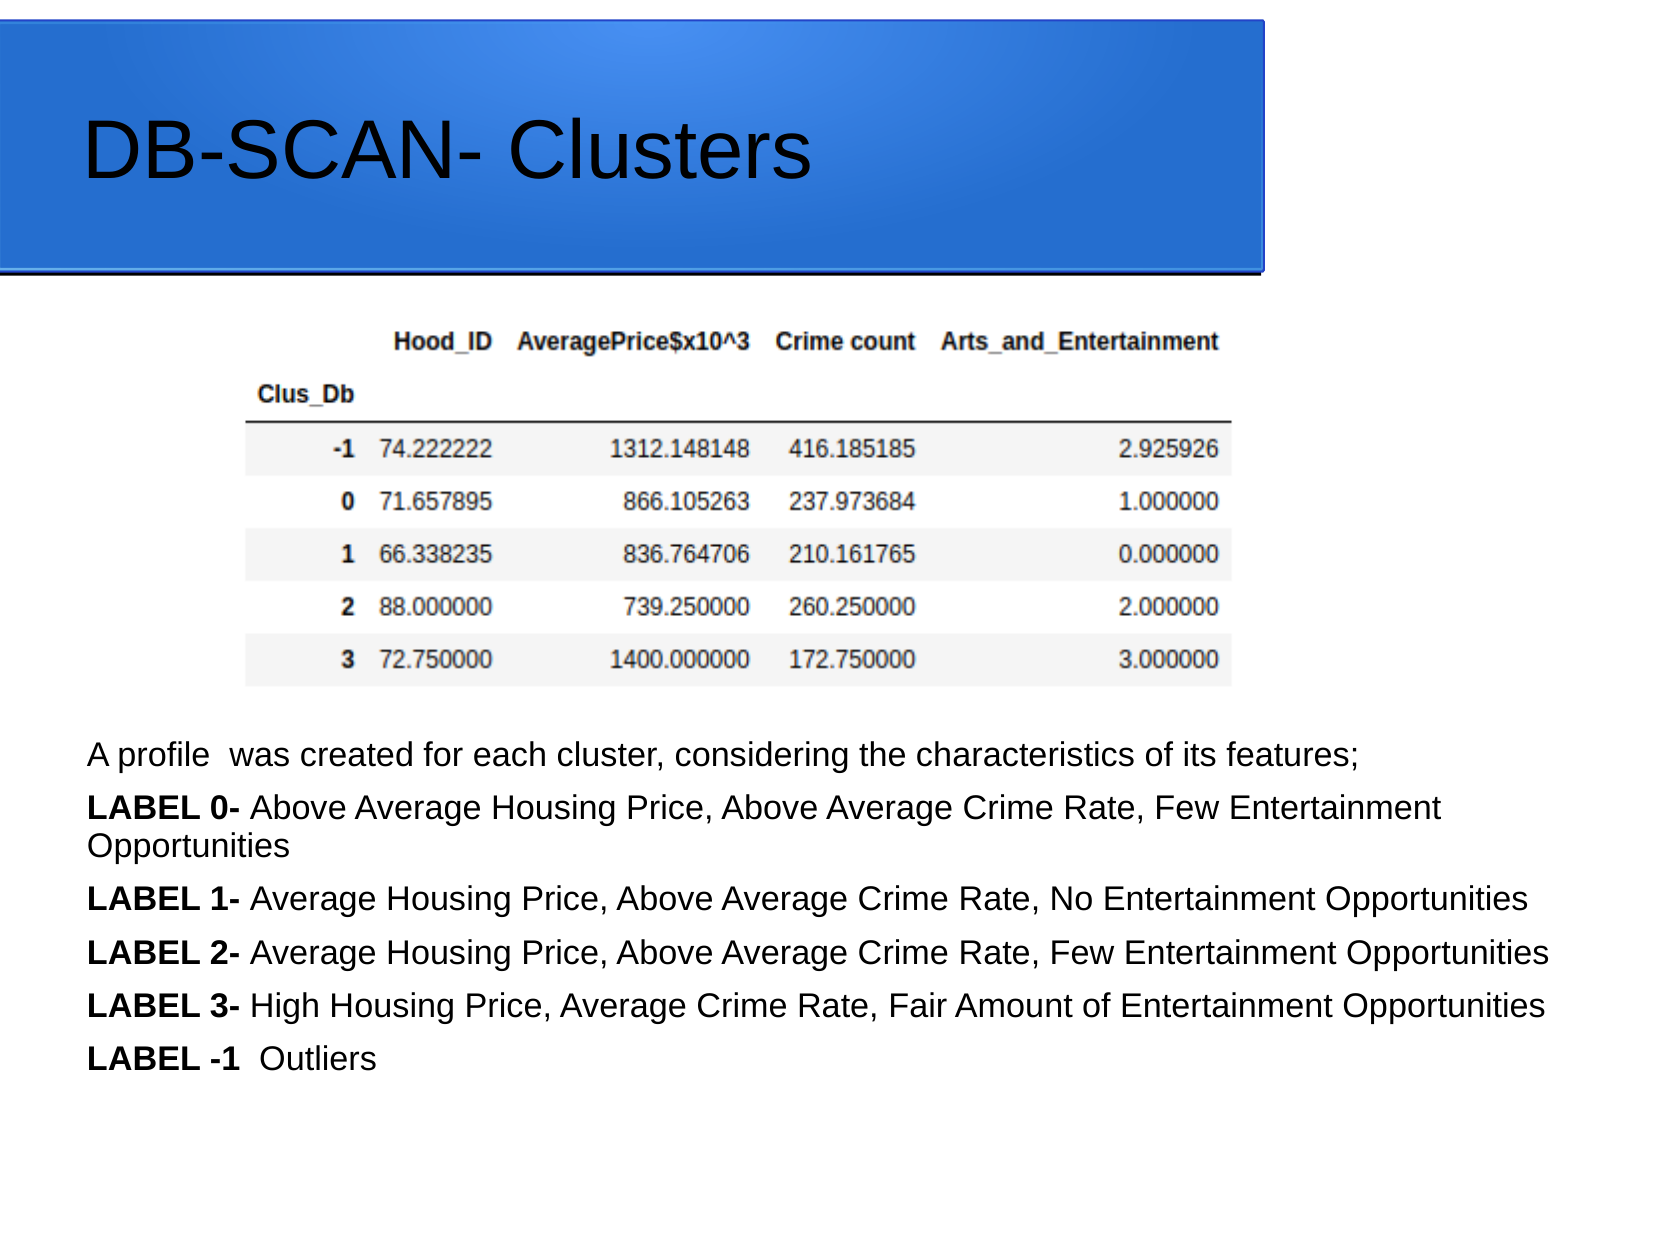

# DB-SCAN- Clusters
A profile was created for each cluster, considering the characteristics of its features;
LABEL 0- Above Average Housing Price, Above Average Crime Rate, Few Entertainment Opportunities
LABEL 1- Average Housing Price, Above Average Crime Rate, No Entertainment Opportunities
LABEL 2- Average Housing Price, Above Average Crime Rate, Few Entertainment Opportunities
LABEL 3- High Housing Price, Average Crime Rate, Fair Amount of Entertainment Opportunities
LABEL -1 Outliers